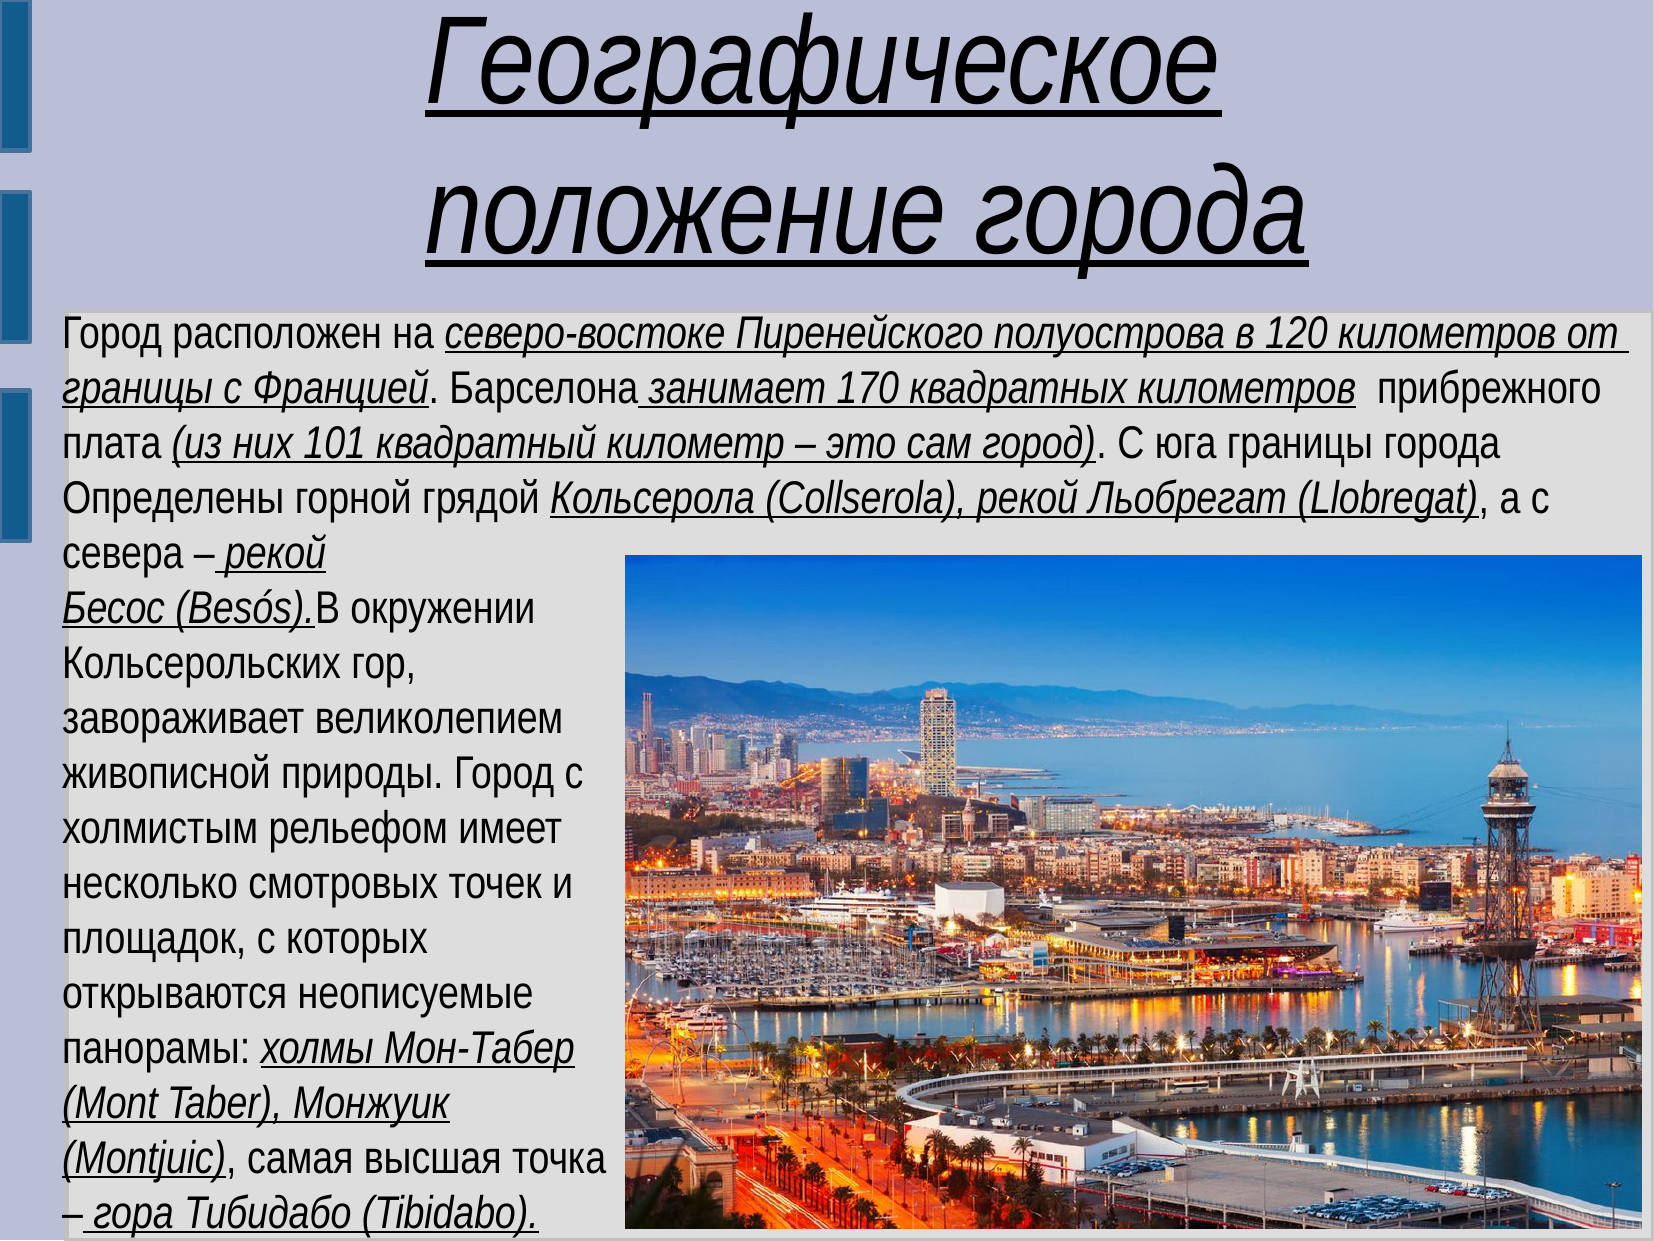

Географическое
положение города
Город расположен на северо-востоке Пиренейского полуострова в 120 километров от
границы с Францией. Барселона занимает 170 квадратных километров прибрежного
плата (из них 101 квадратный километр – это сам город). С юга границы города
Определены горной грядой Кольсерола (Collserola), рекой Льобрегат (Llobregat), а с
севера – рекой
Бесос (Besós).В окружении
Кольсерольских гор,
завораживает великолепием
живописной природы. Город с
холмистым рельефом имеет
несколько смотровых точек и
площадок, с которых
открываются неописуемые
панорамы: холмы Мон-Табер
(Mont Taber), Монжуик
(Montjuic), самая высшая точка
– гора Тибидабо (Tibidabo).